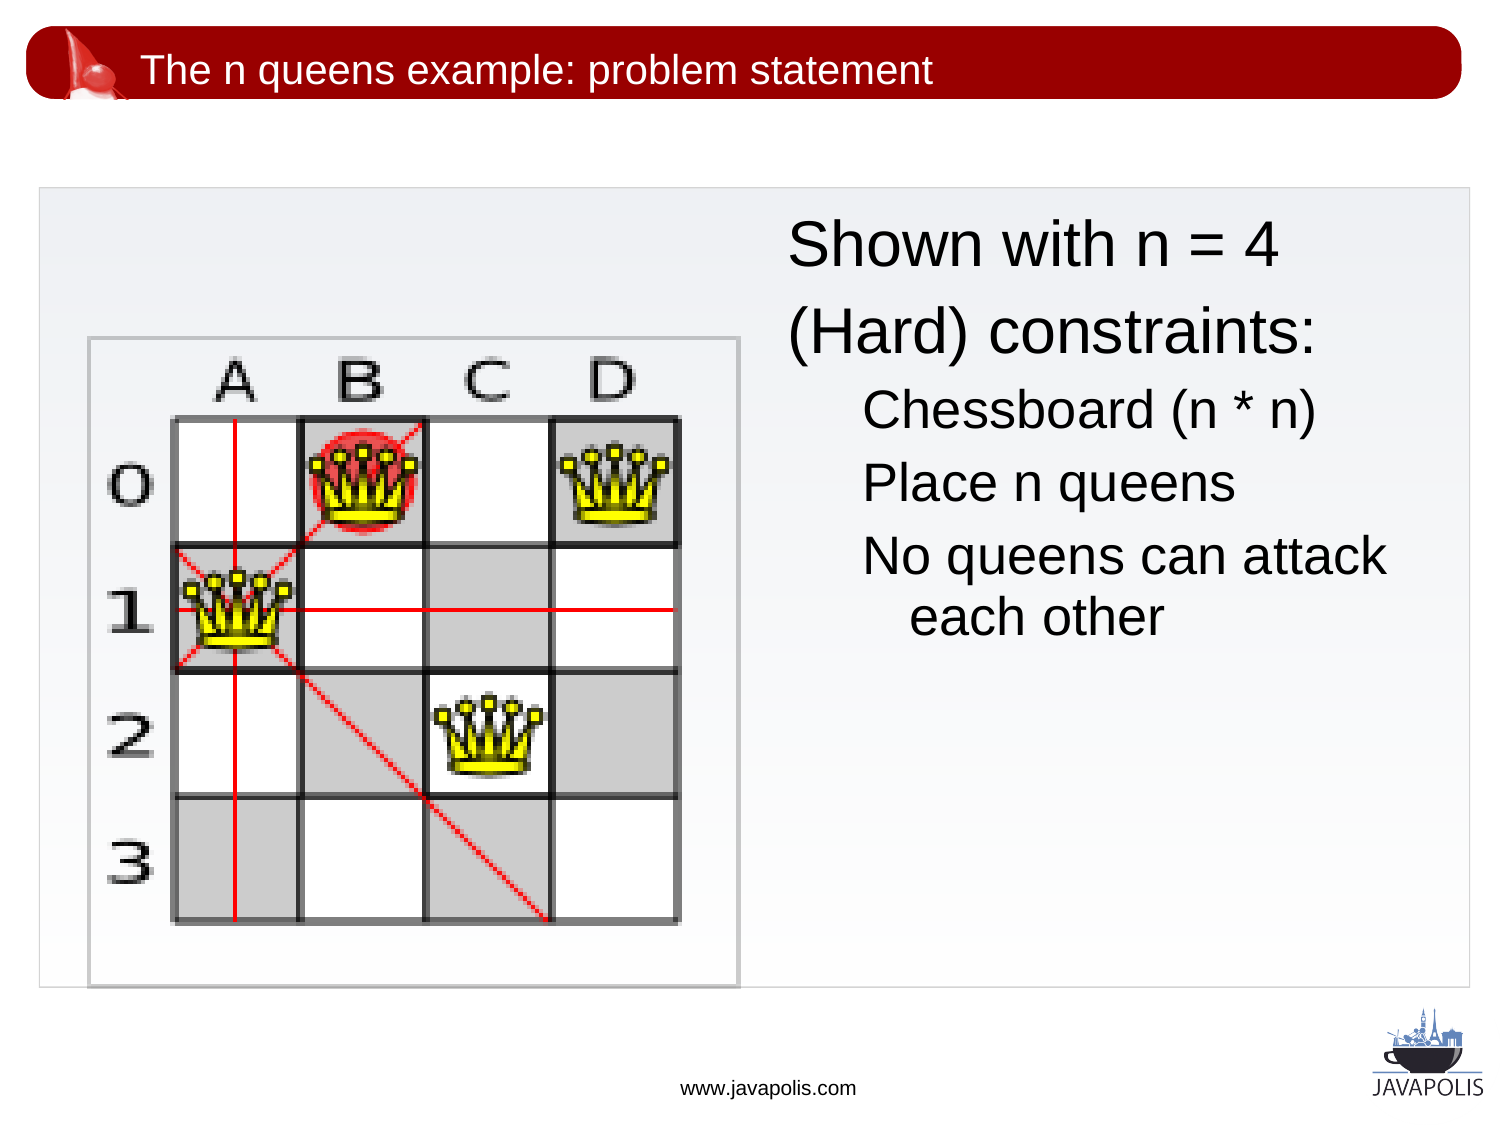

# The n queens example: problem statement
Shown with n = 4
(Hard) constraints:
Chessboard (n * n)
Place n queens
No queens can attack each other